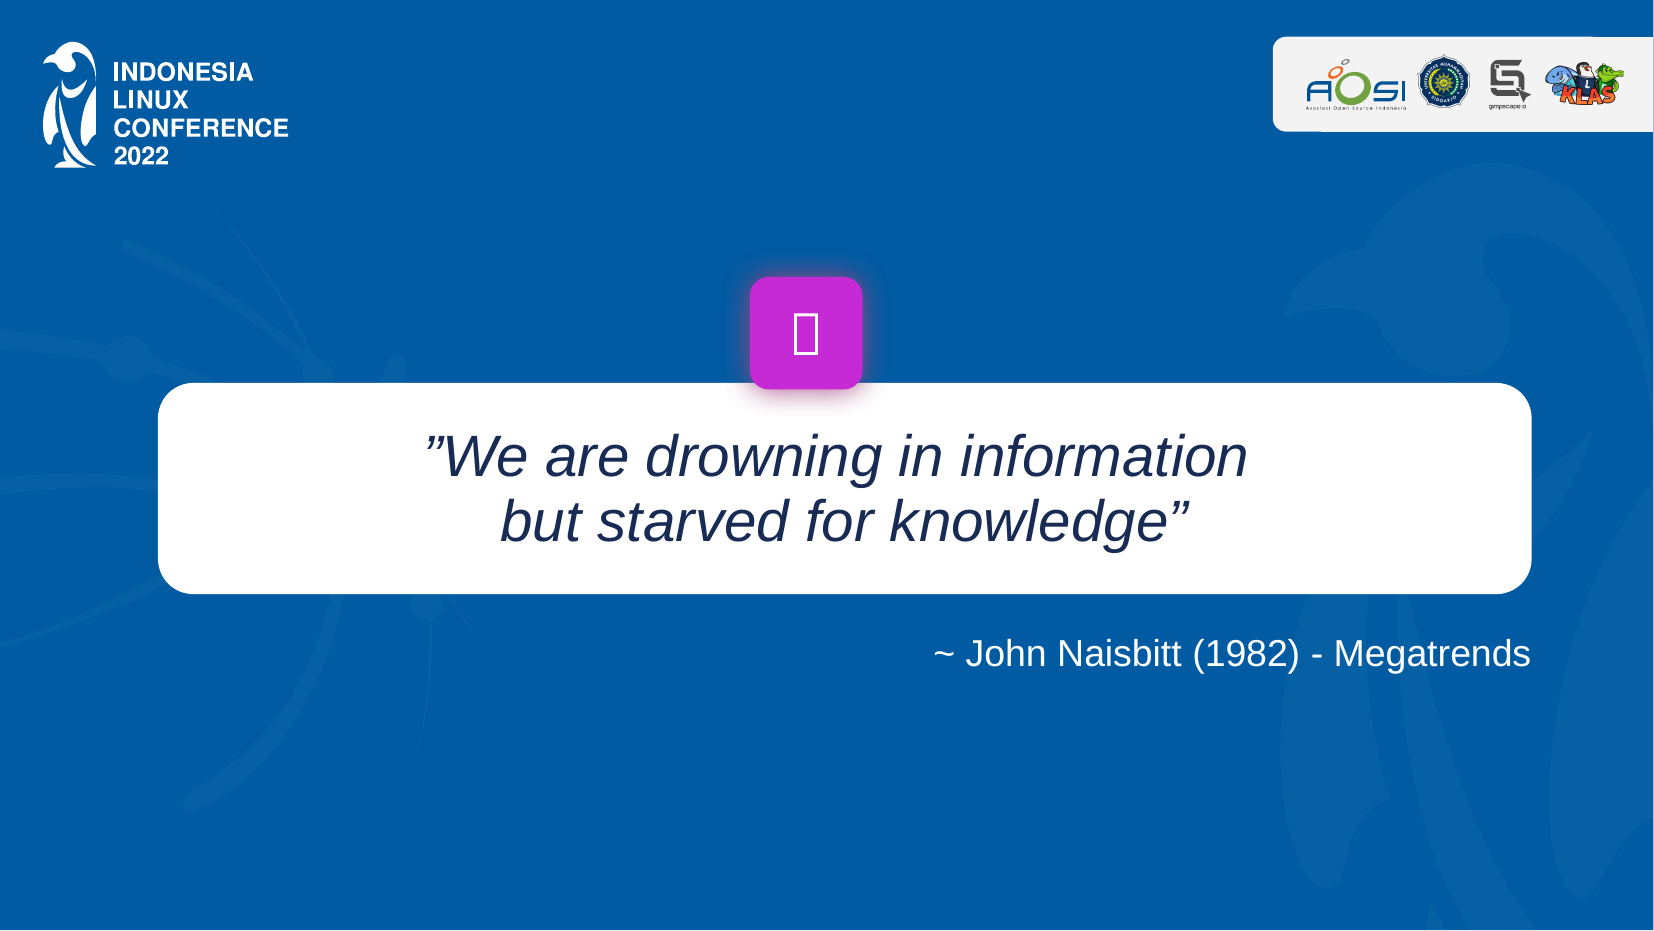

📜
”We are drowning in information
but starved for knowledge”
# ~ John Naisbitt (1982) - Megatrends